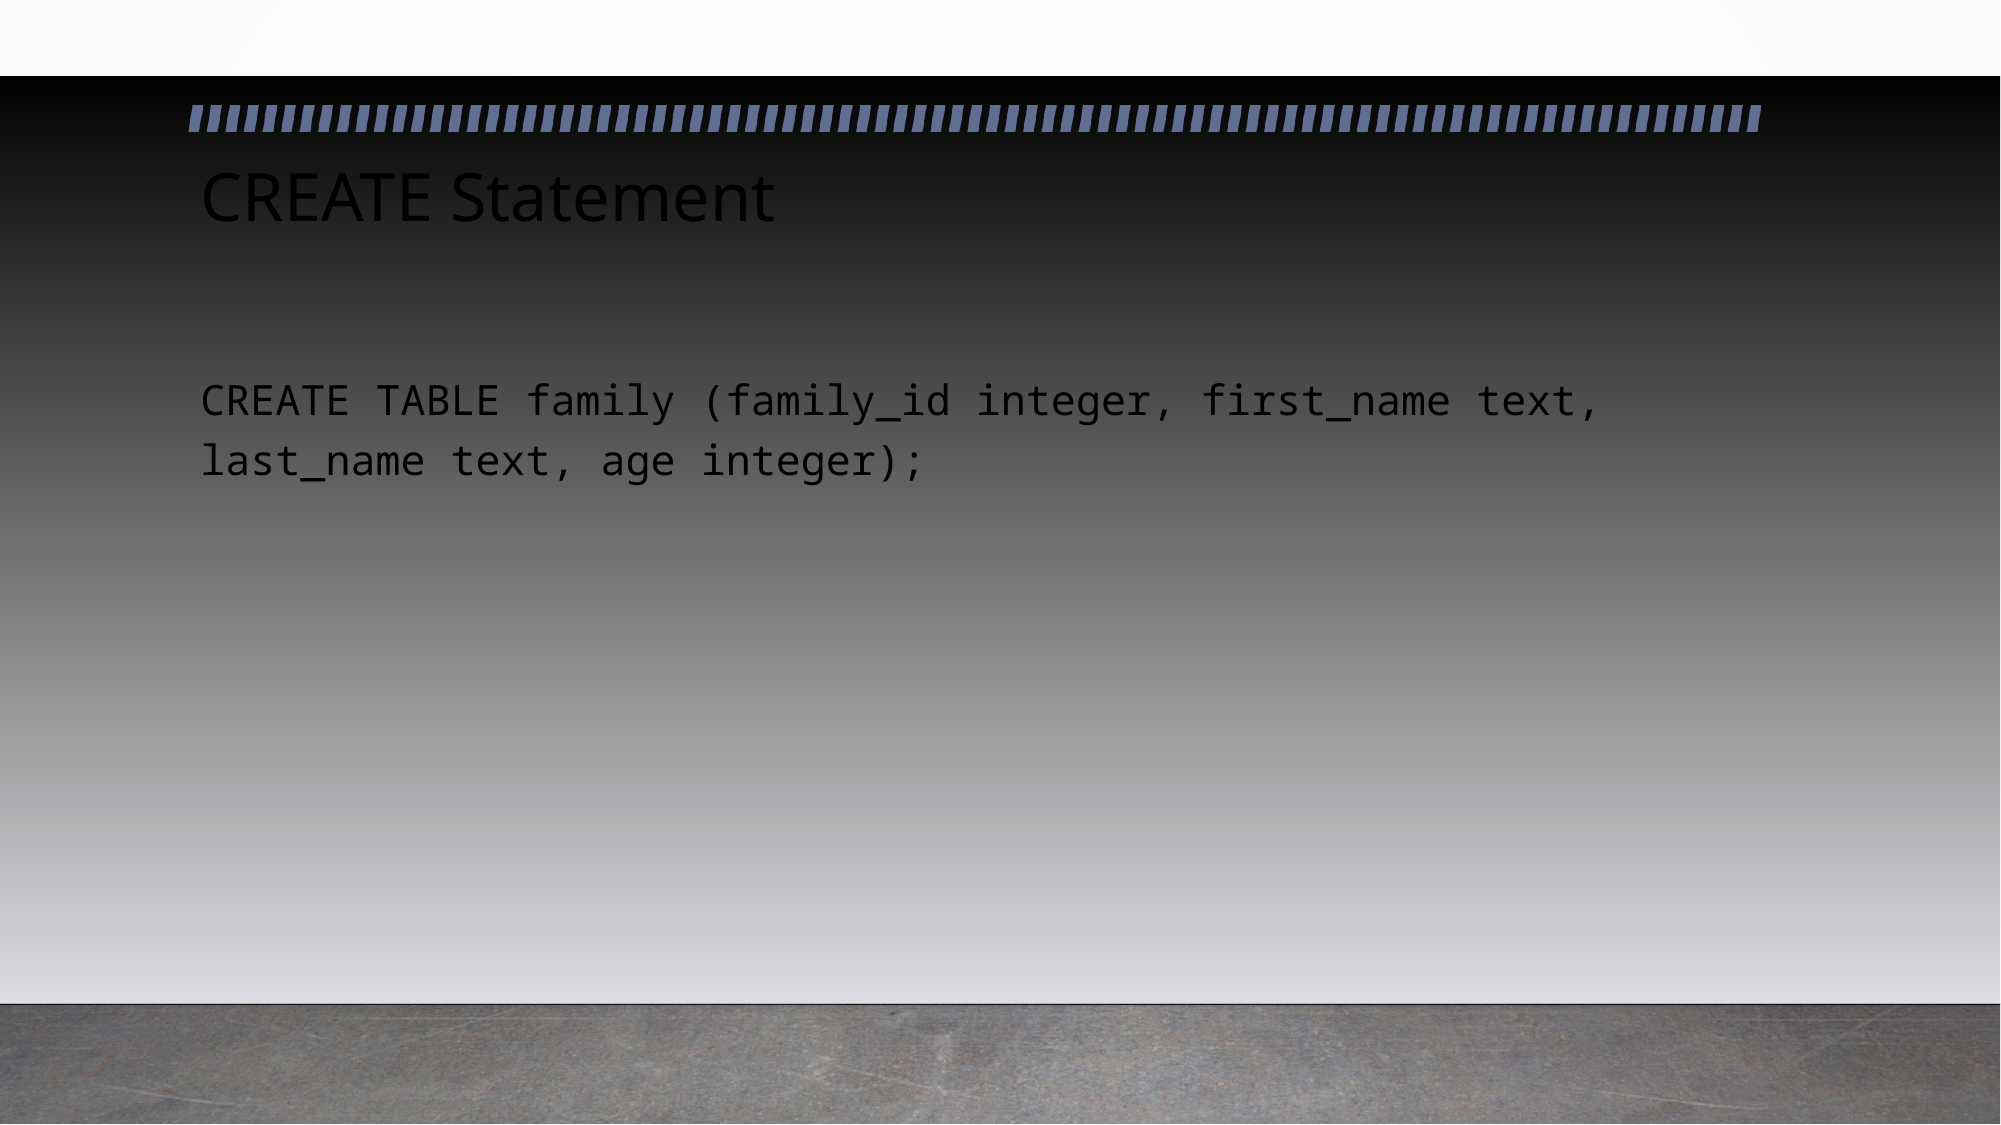

# CREATE Statement
CREATE TABLE family (family_id integer, first_name text, last_name text, age integer);